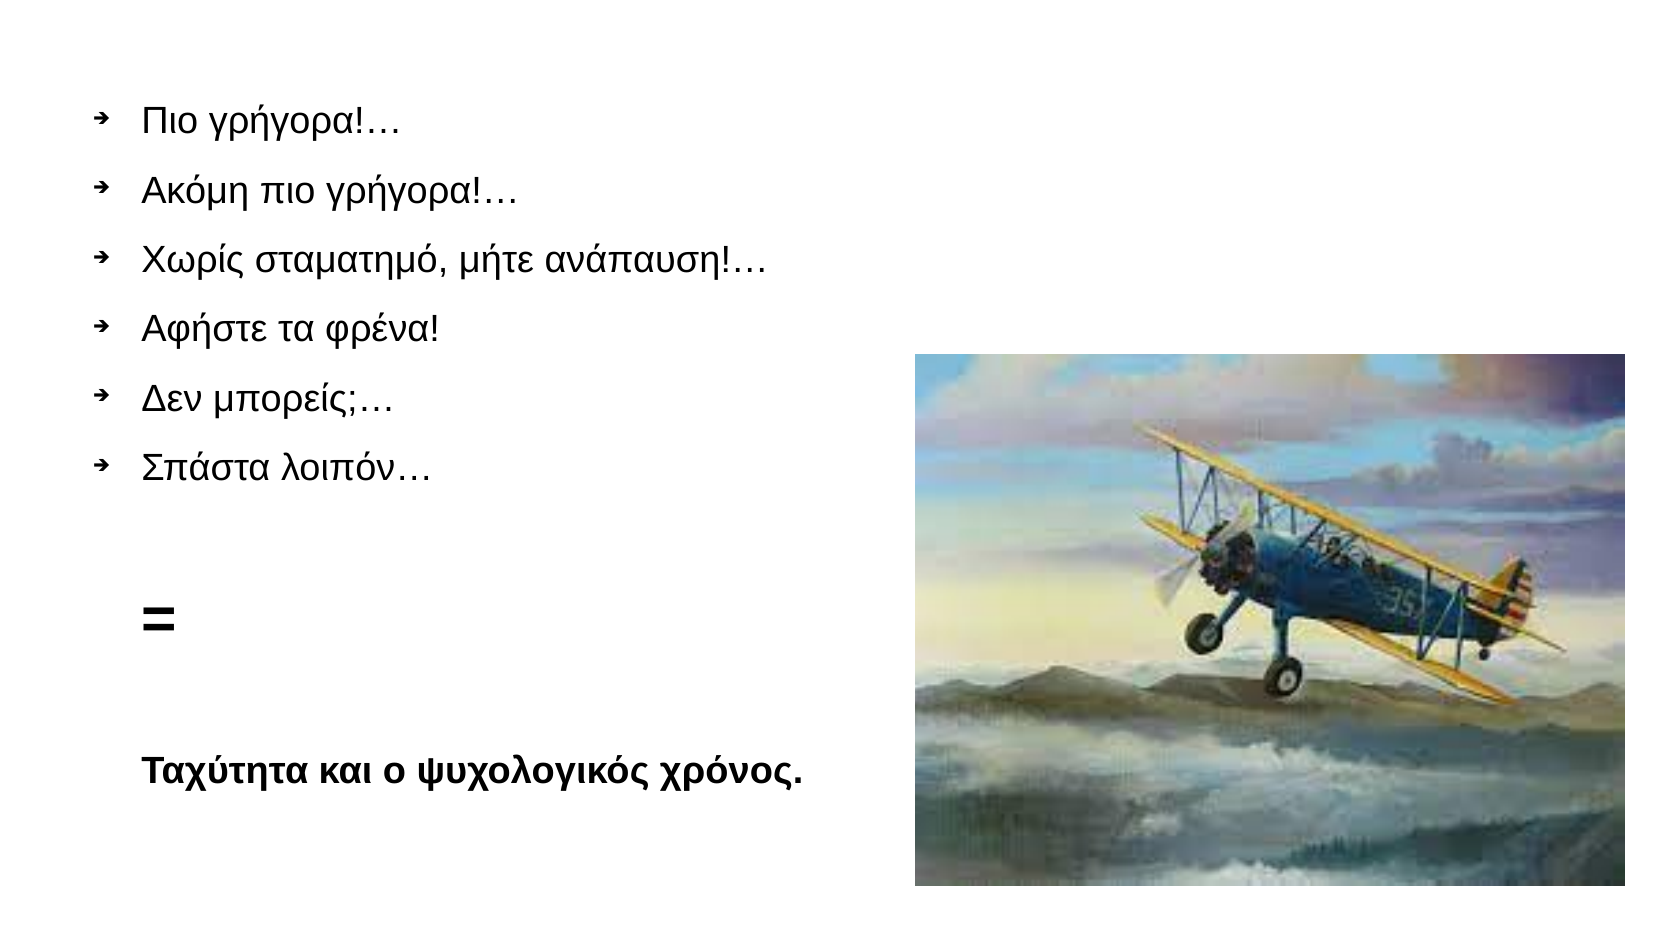

# Πιο γρήγορα!…
Ακόμη πιο γρήγορα!…
Χωρίς σταματημό, μήτε ανάπαυση!…
Αφήστε τα φρένα!
Δεν μπορείς;…
Σπάστα λοιπόν…
=
Ταχύτητα και ο ψυχολογικός χρόνος.